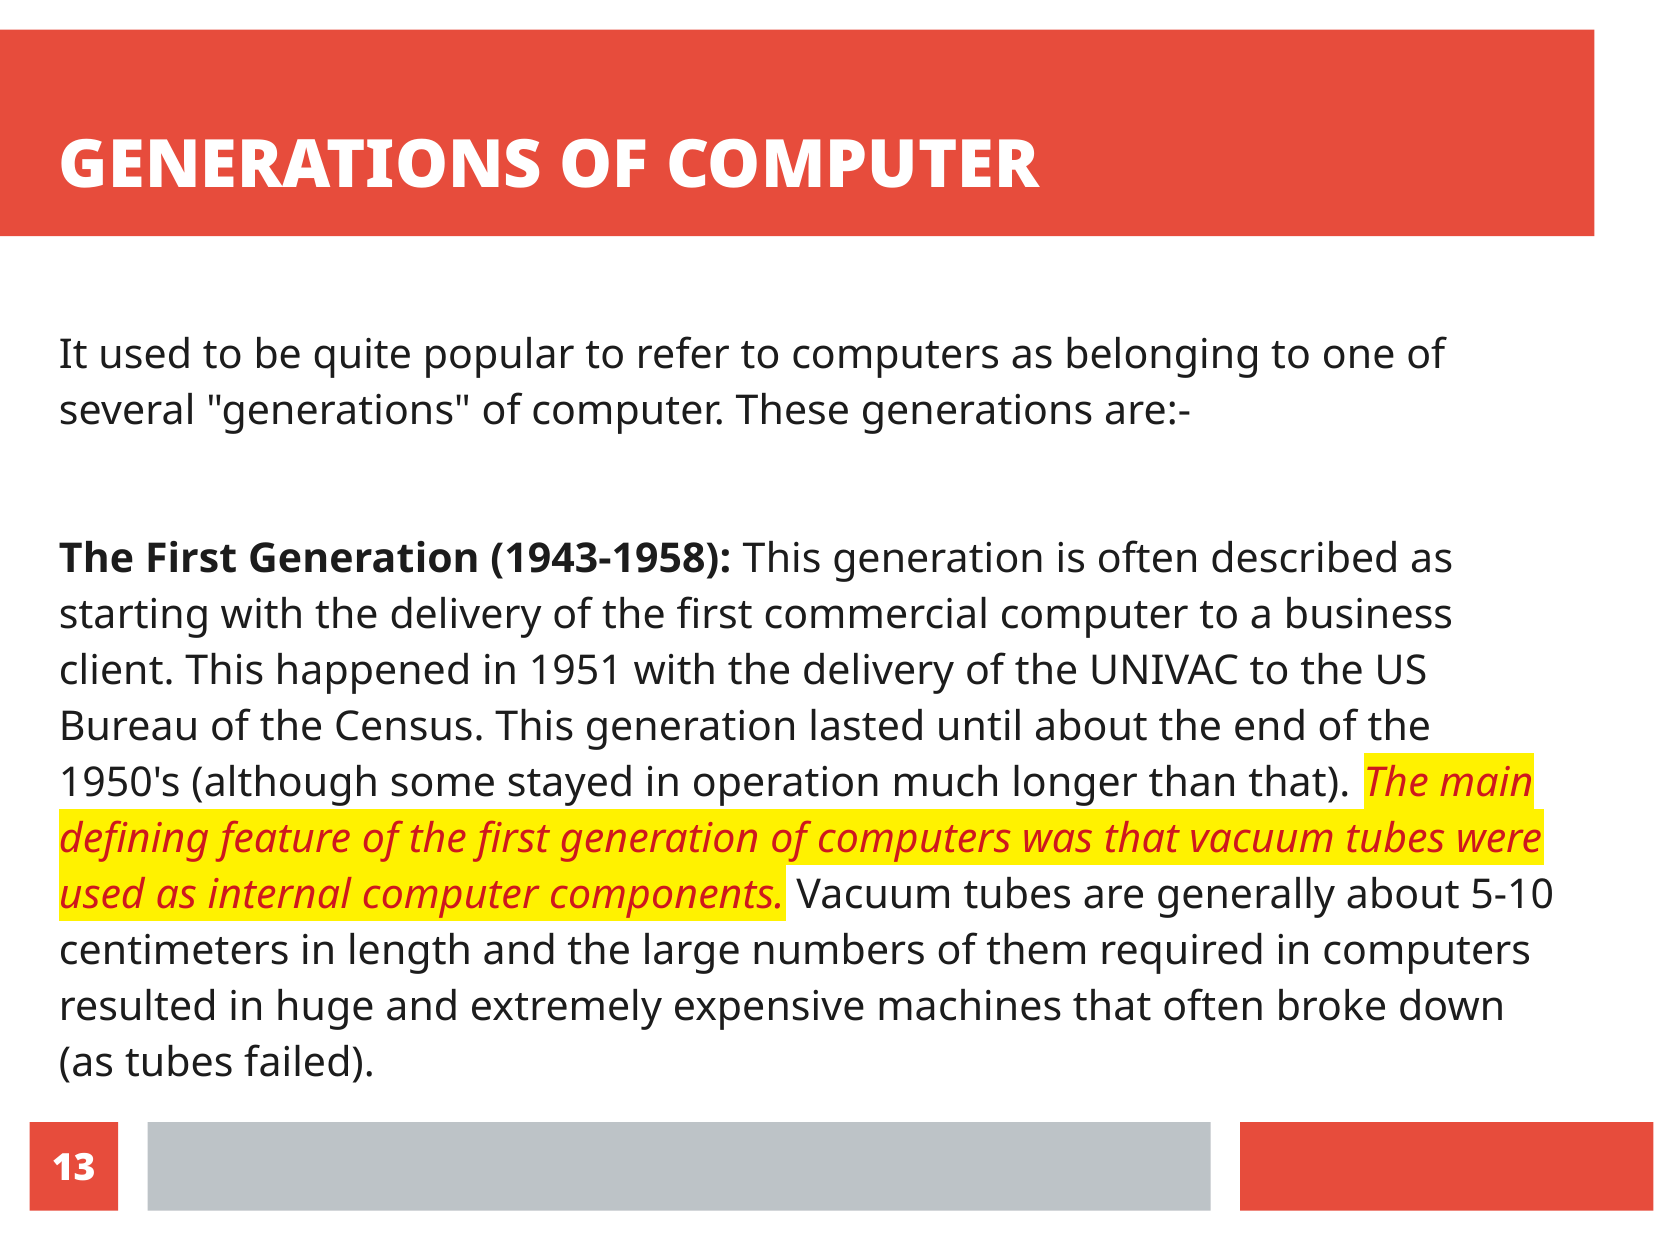

# GENERATIONS OF COMPUTER
It used to be quite popular to refer to computers as belonging to one of several "generations" of computer. These generations are:-
The First Generation (1943-1958): This generation is often described as starting with the delivery of the first commercial computer to a business client. This happened in 1951 with the delivery of the UNIVAC to the US Bureau of the Census. This generation lasted until about the end of the 1950's (although some stayed in operation much longer than that). The main defining feature of the first generation of computers was that vacuum tubes were used as internal computer components. Vacuum tubes are generally about 5-10 centimeters in length and the large numbers of them required in computers resulted in huge and extremely expensive machines that often broke down (as tubes failed).
13